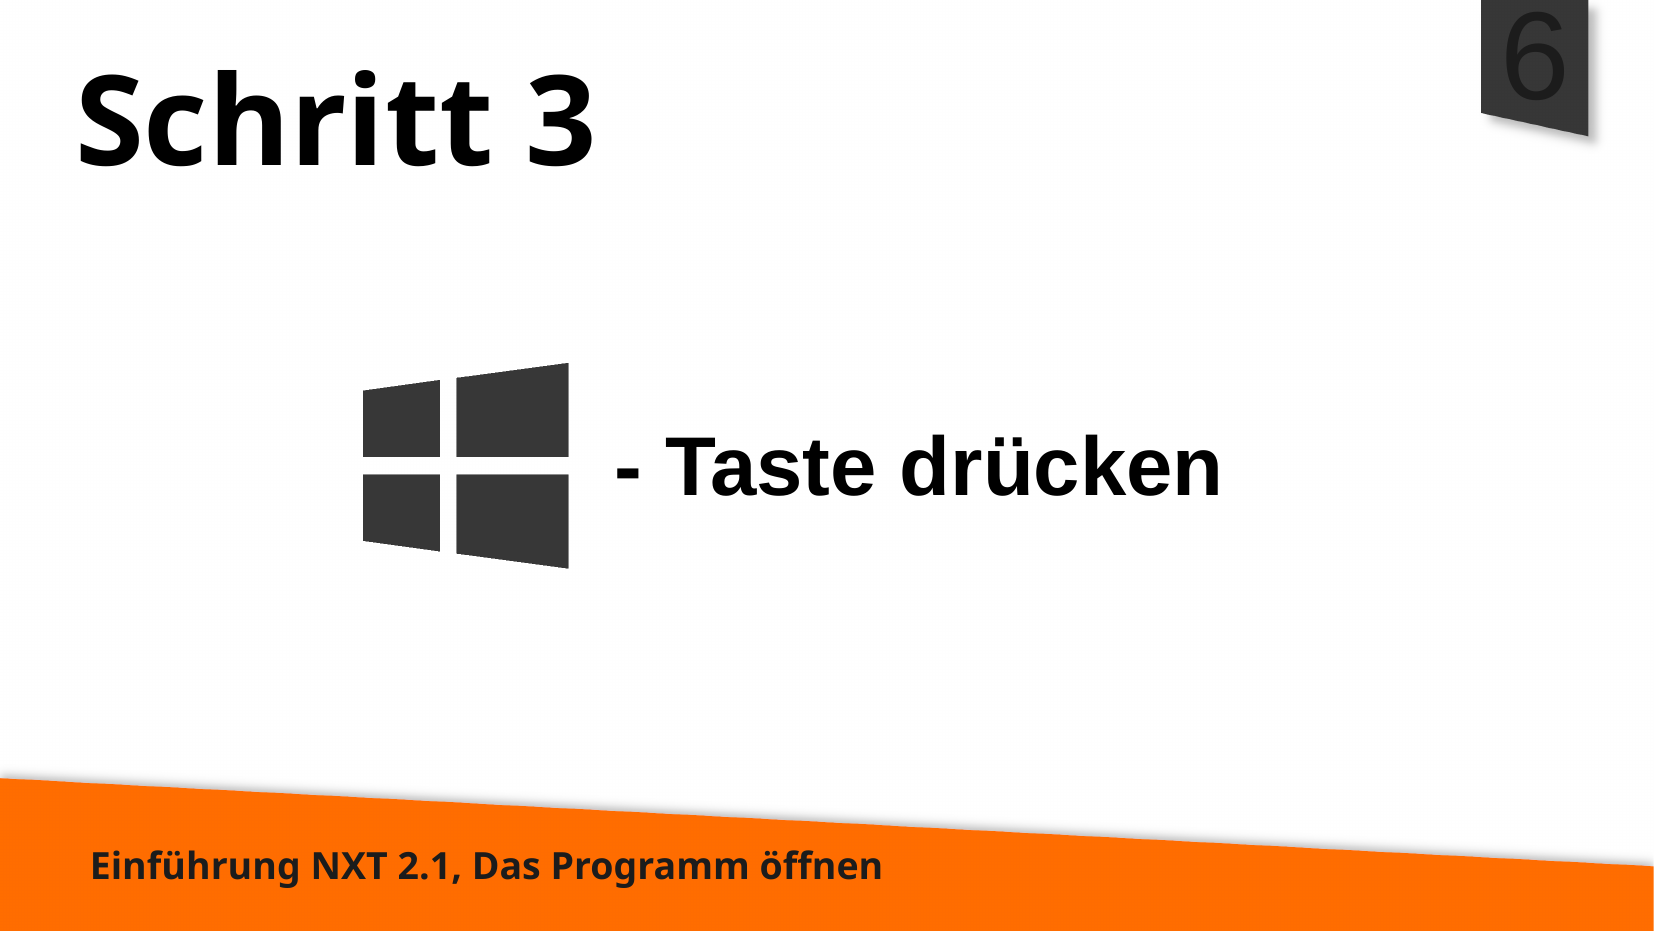

6
# Schritt 3
- Taste drücken
Einführung NXT 2.1, Das Programm öffnen